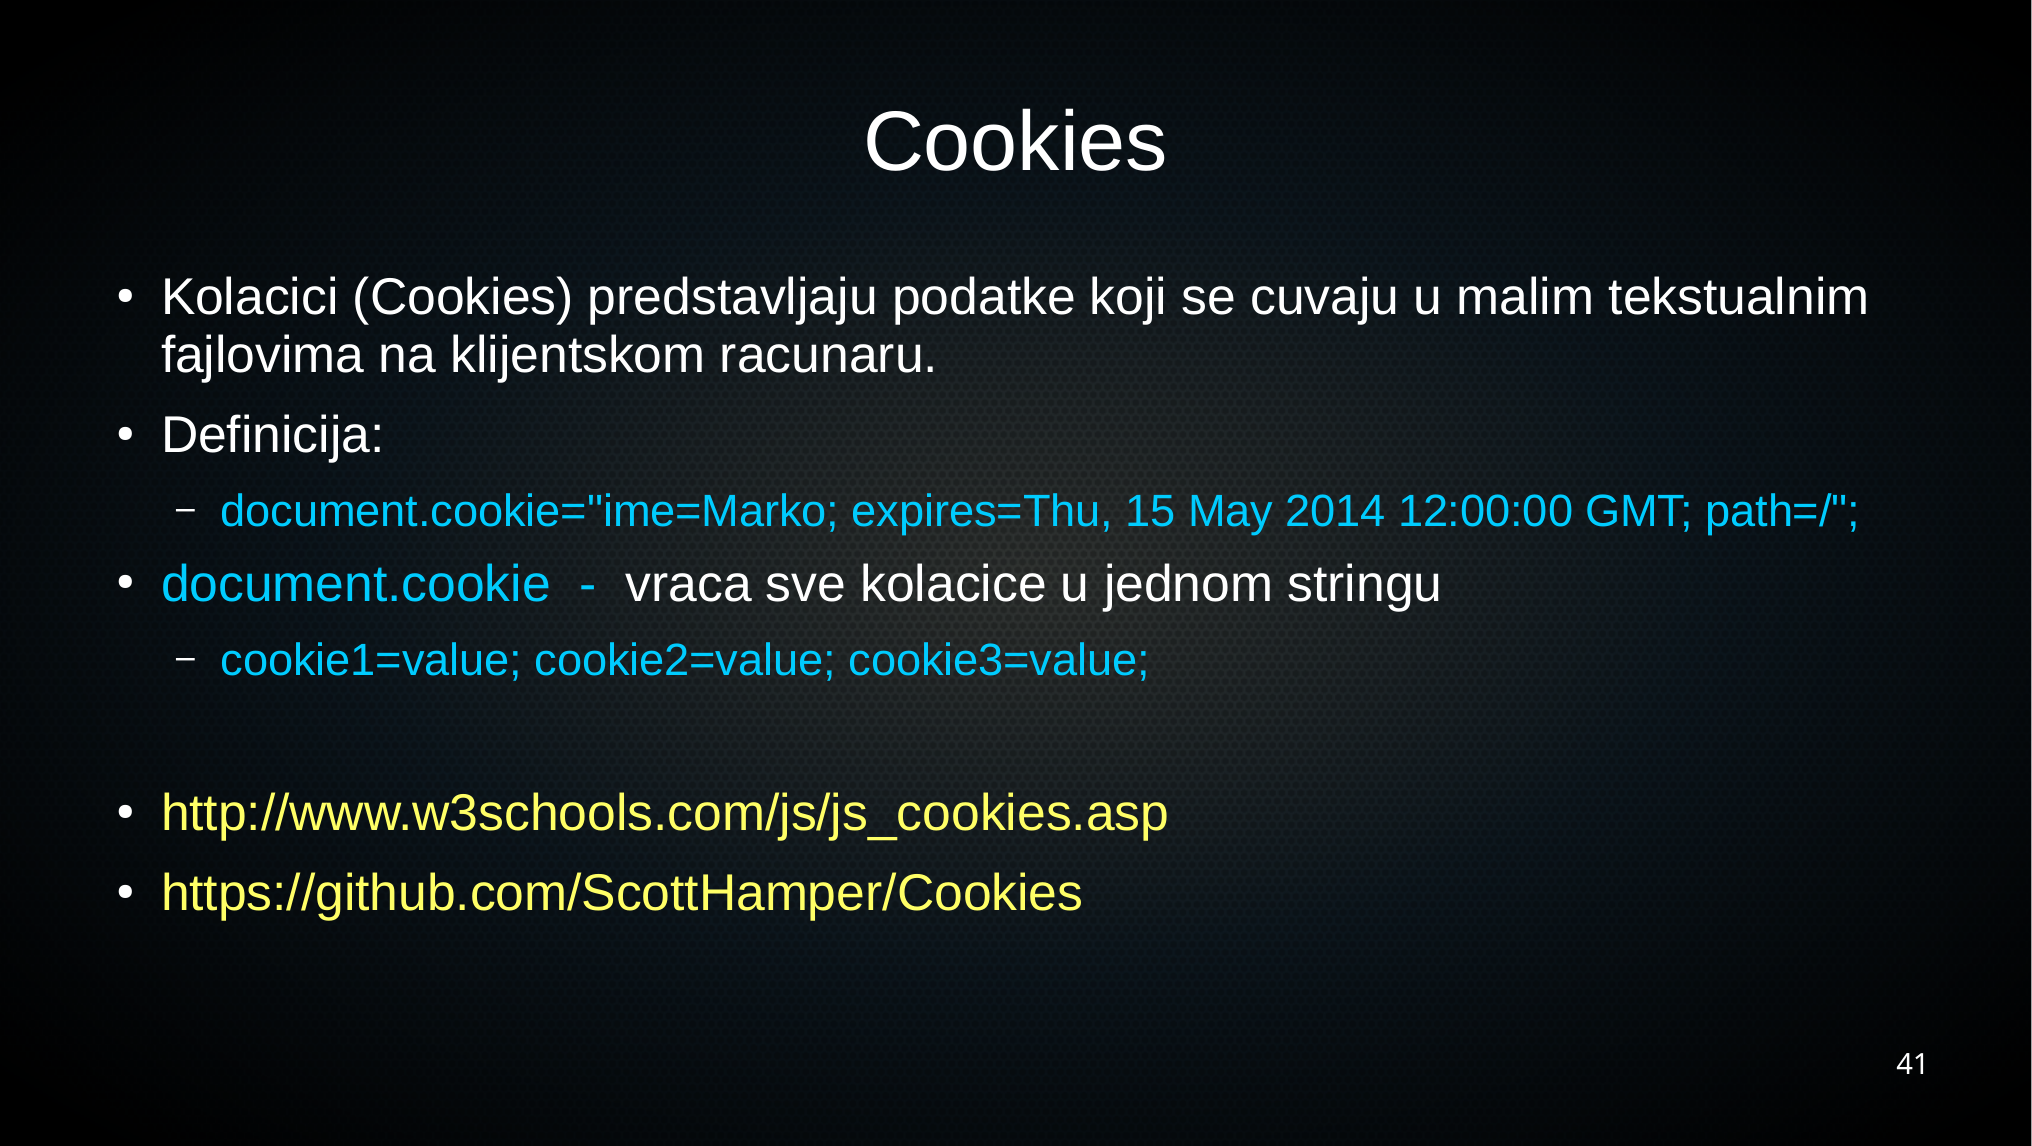

# Cookies
Kolacici (Cookies) predstavljaju podatke koji se cuvaju u malim tekstualnim fajlovima na klijentskom racunaru.
Definicija:
document.cookie="ime=Marko; expires=Thu, 15 May 2014 12:00:00 GMT; path=/";
document.cookie - vraca sve kolacice u jednom stringu
cookie1=value; cookie2=value; cookie3=value;
http://www.w3schools.com/js/js_cookies.asp
https://github.com/ScottHamper/Cookies
41